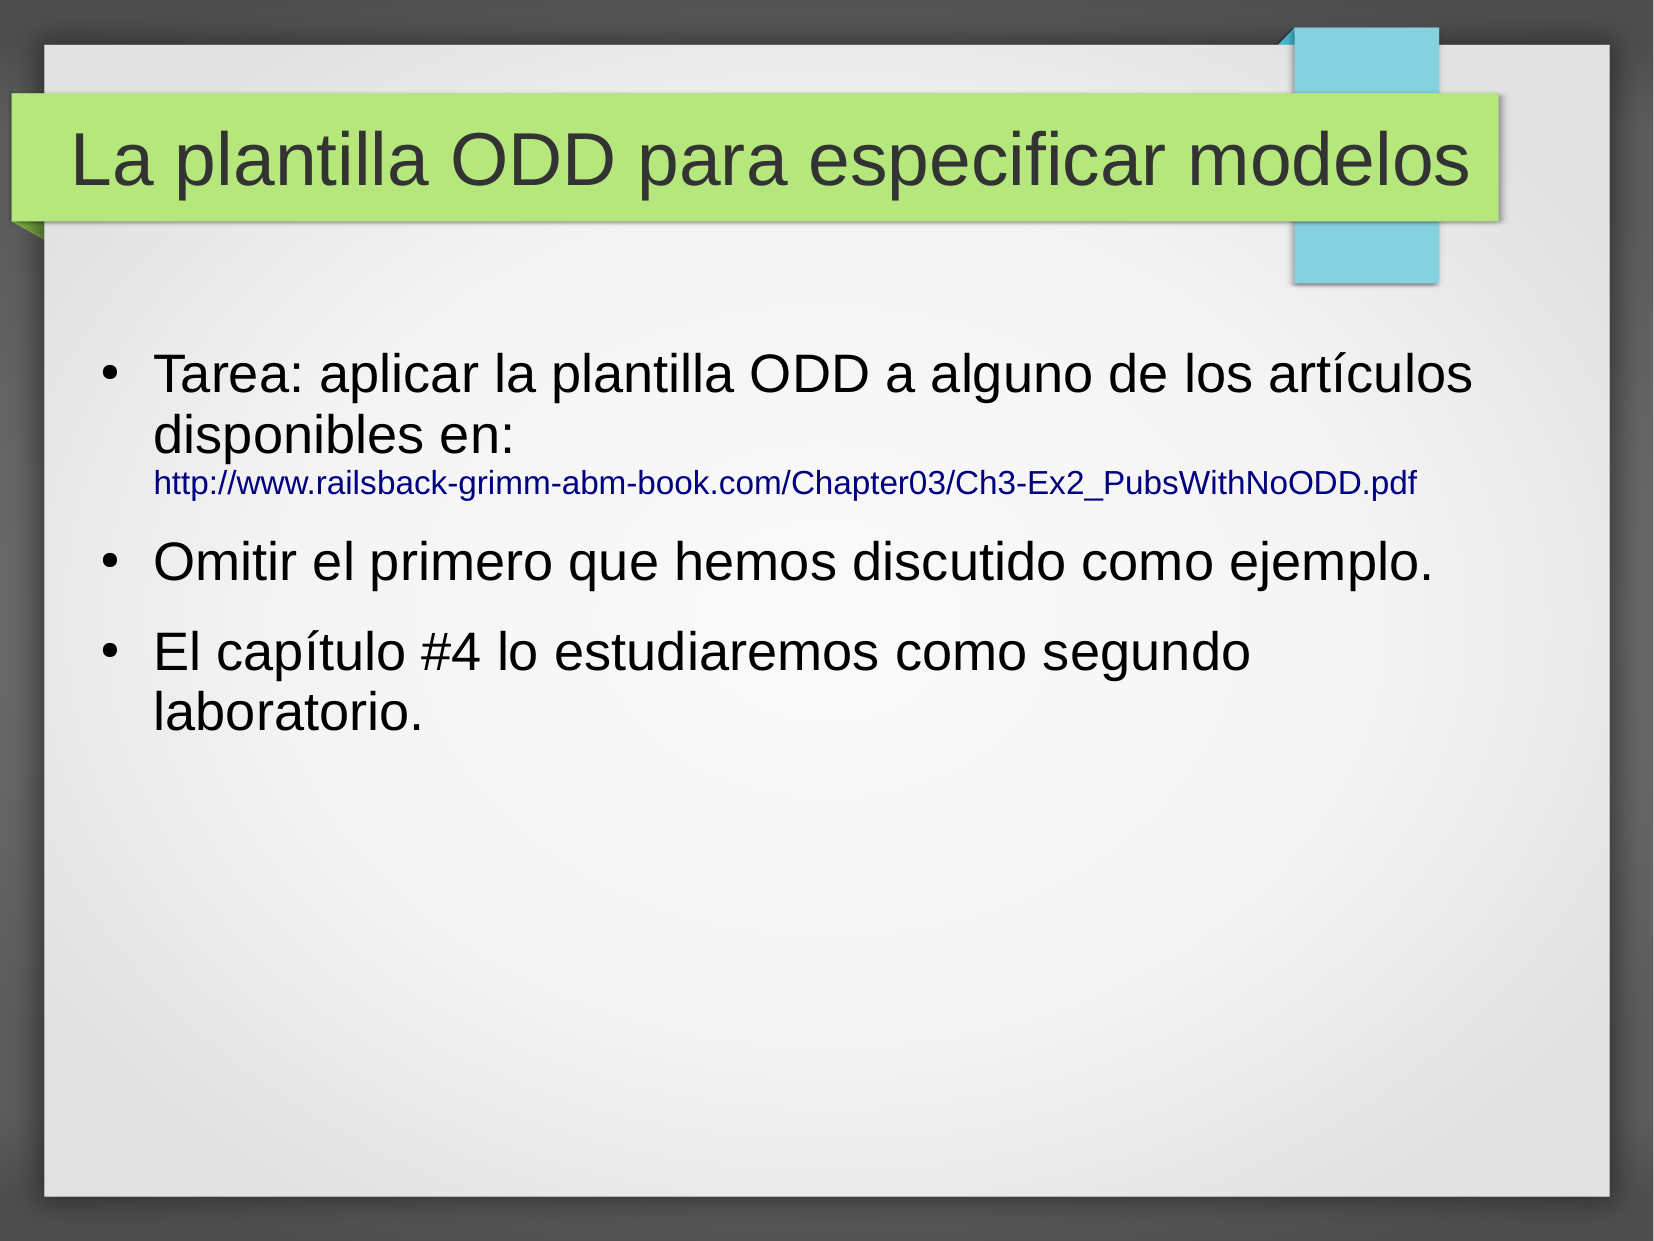

# La plantilla ODD para especificar modelos
Tarea: aplicar la plantilla ODD a alguno de los artículos disponibles en: http://www.railsback-grimm-abm-book.com/Chapter03/Ch3-Ex2_PubsWithNoODD.pdf
Omitir el primero que hemos discutido como ejemplo.
El capítulo #4 lo estudiaremos como segundo laboratorio.